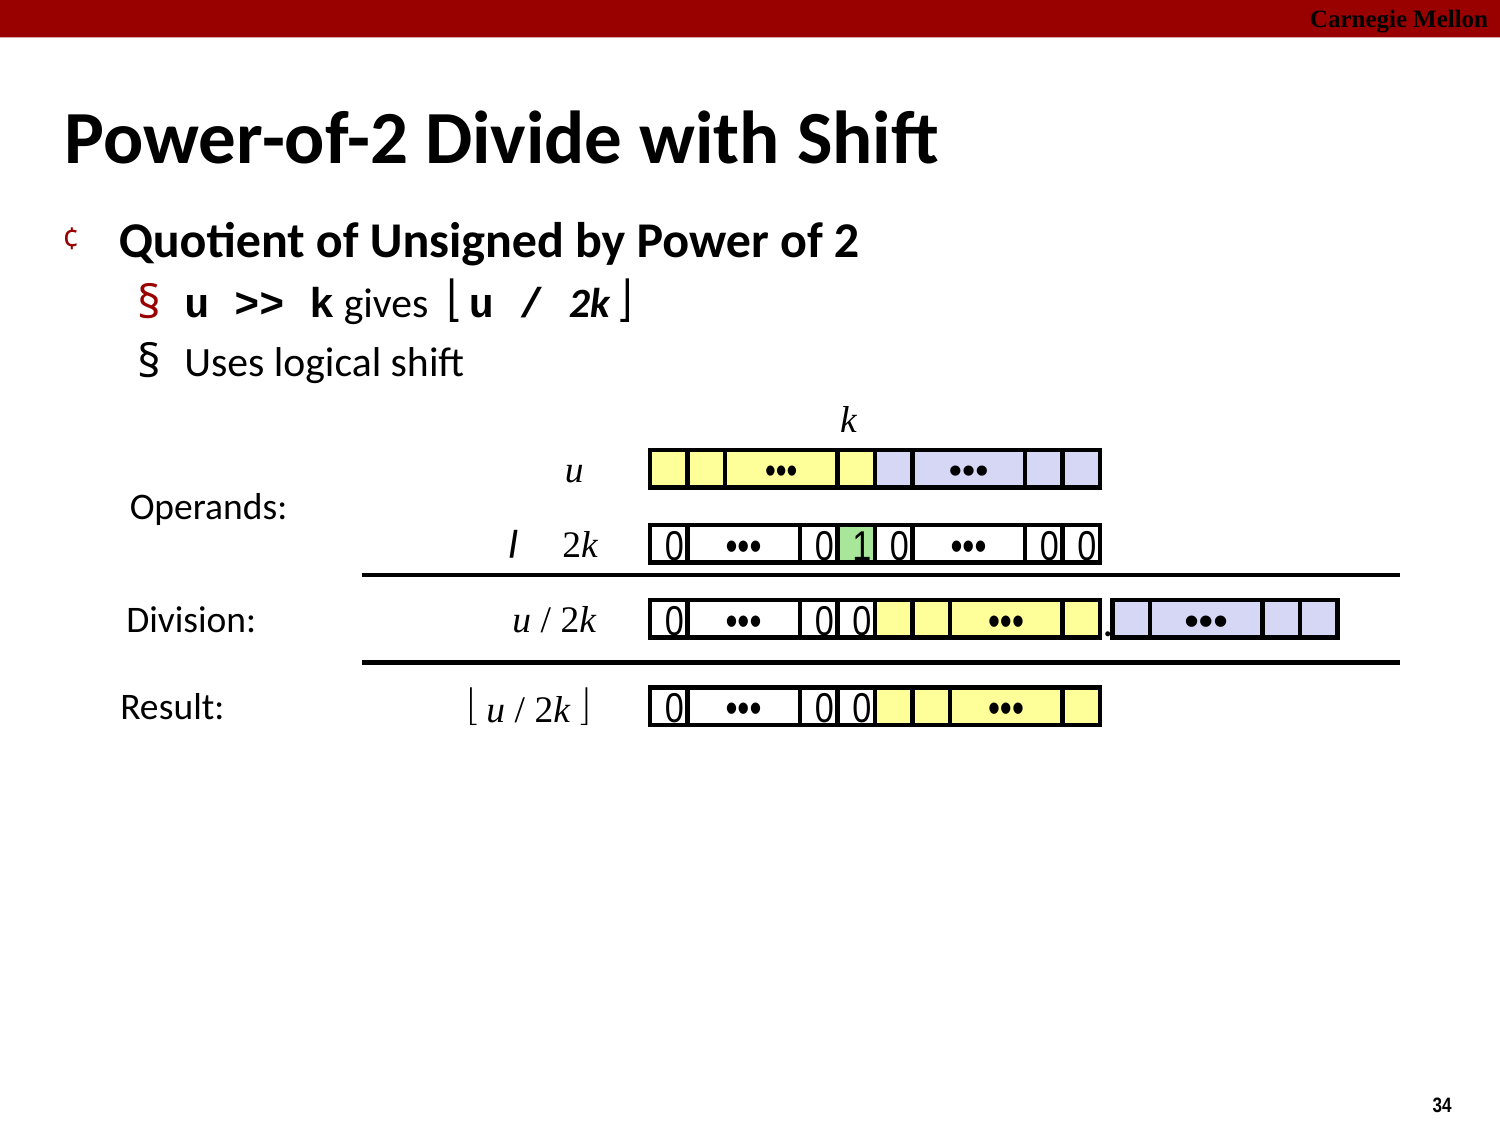

# Power-of-2 Divide with Shift
Quotient of Unsigned by Power of 2
u >> k gives  u / 2k 
Uses logical shift
k
u
•••
•••
Operands:
/
2k
0
•••
0
1
0
•••
0
0
Division:
u / 2k
.
0
0
•••
0
0
•••
•••
Result:
 u / 2k 
0
0
•••
0
0
•••